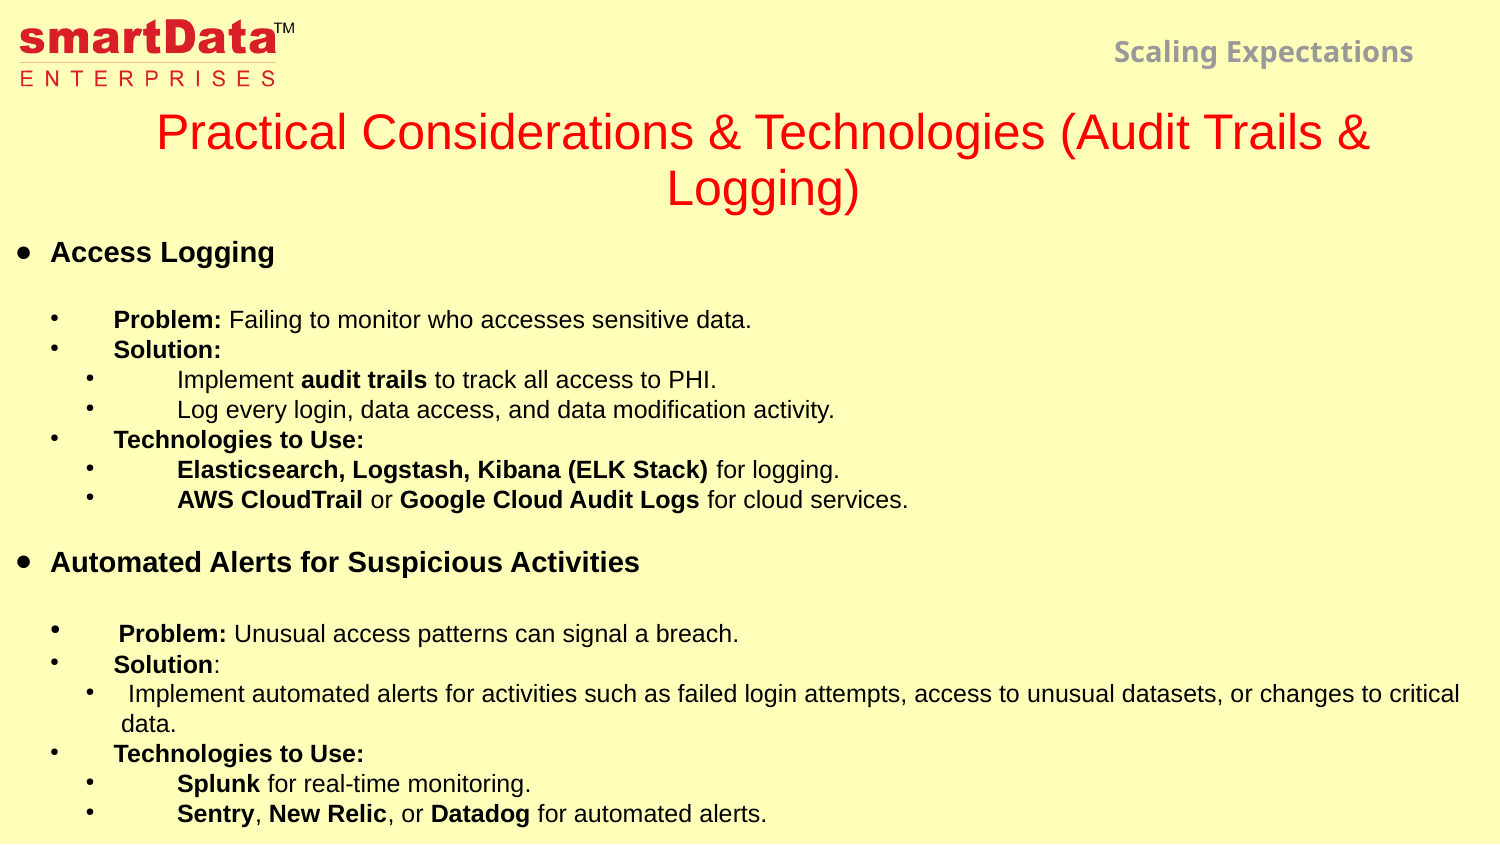

Scaling Expectations
# Practical Considerations & Technologies (Audit Trails & Logging)
Access Logging
 Problem: Failing to monitor who accesses sensitive data.
 Solution:
 Implement audit trails to track all access to PHI.
 Log every login, data access, and data modification activity.
 Technologies to Use:
 Elasticsearch, Logstash, Kibana (ELK Stack) for logging.
 AWS CloudTrail or Google Cloud Audit Logs for cloud services.
Automated Alerts for Suspicious Activities
 Problem: Unusual access patterns can signal a breach.
 Solution:
 Implement automated alerts for activities such as failed login attempts, access to unusual datasets, or changes to critical data.
 Technologies to Use:
 Splunk for real-time monitoring.
 Sentry, New Relic, or Datadog for automated alerts.